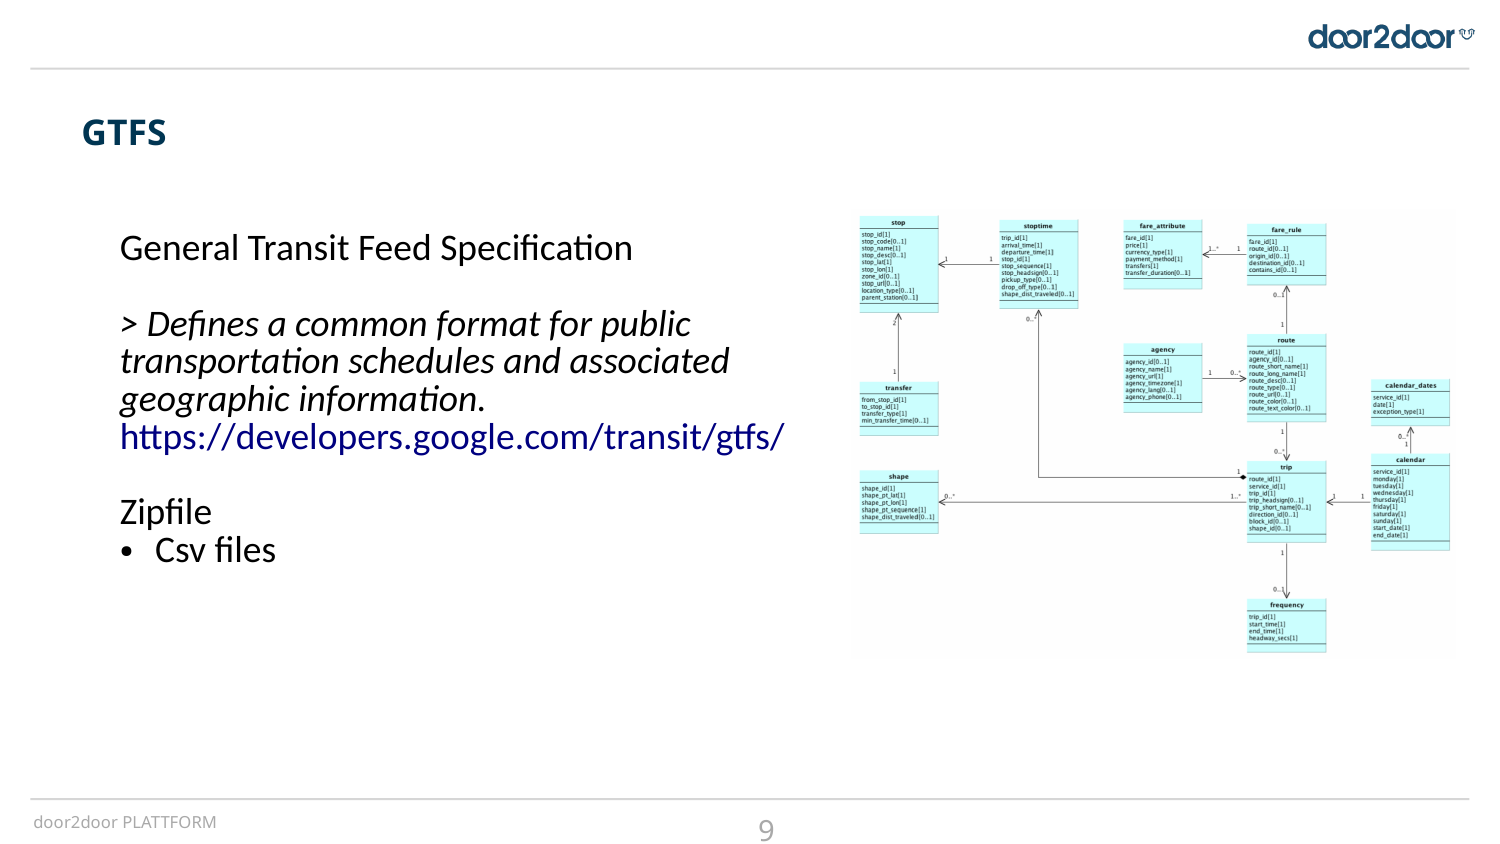

# GTFS
General Transit Feed Specification
> Defines a common format for public transportation schedules and associated geographic information.
https://developers.google.com/transit/gtfs/
Zipfile
Csv files